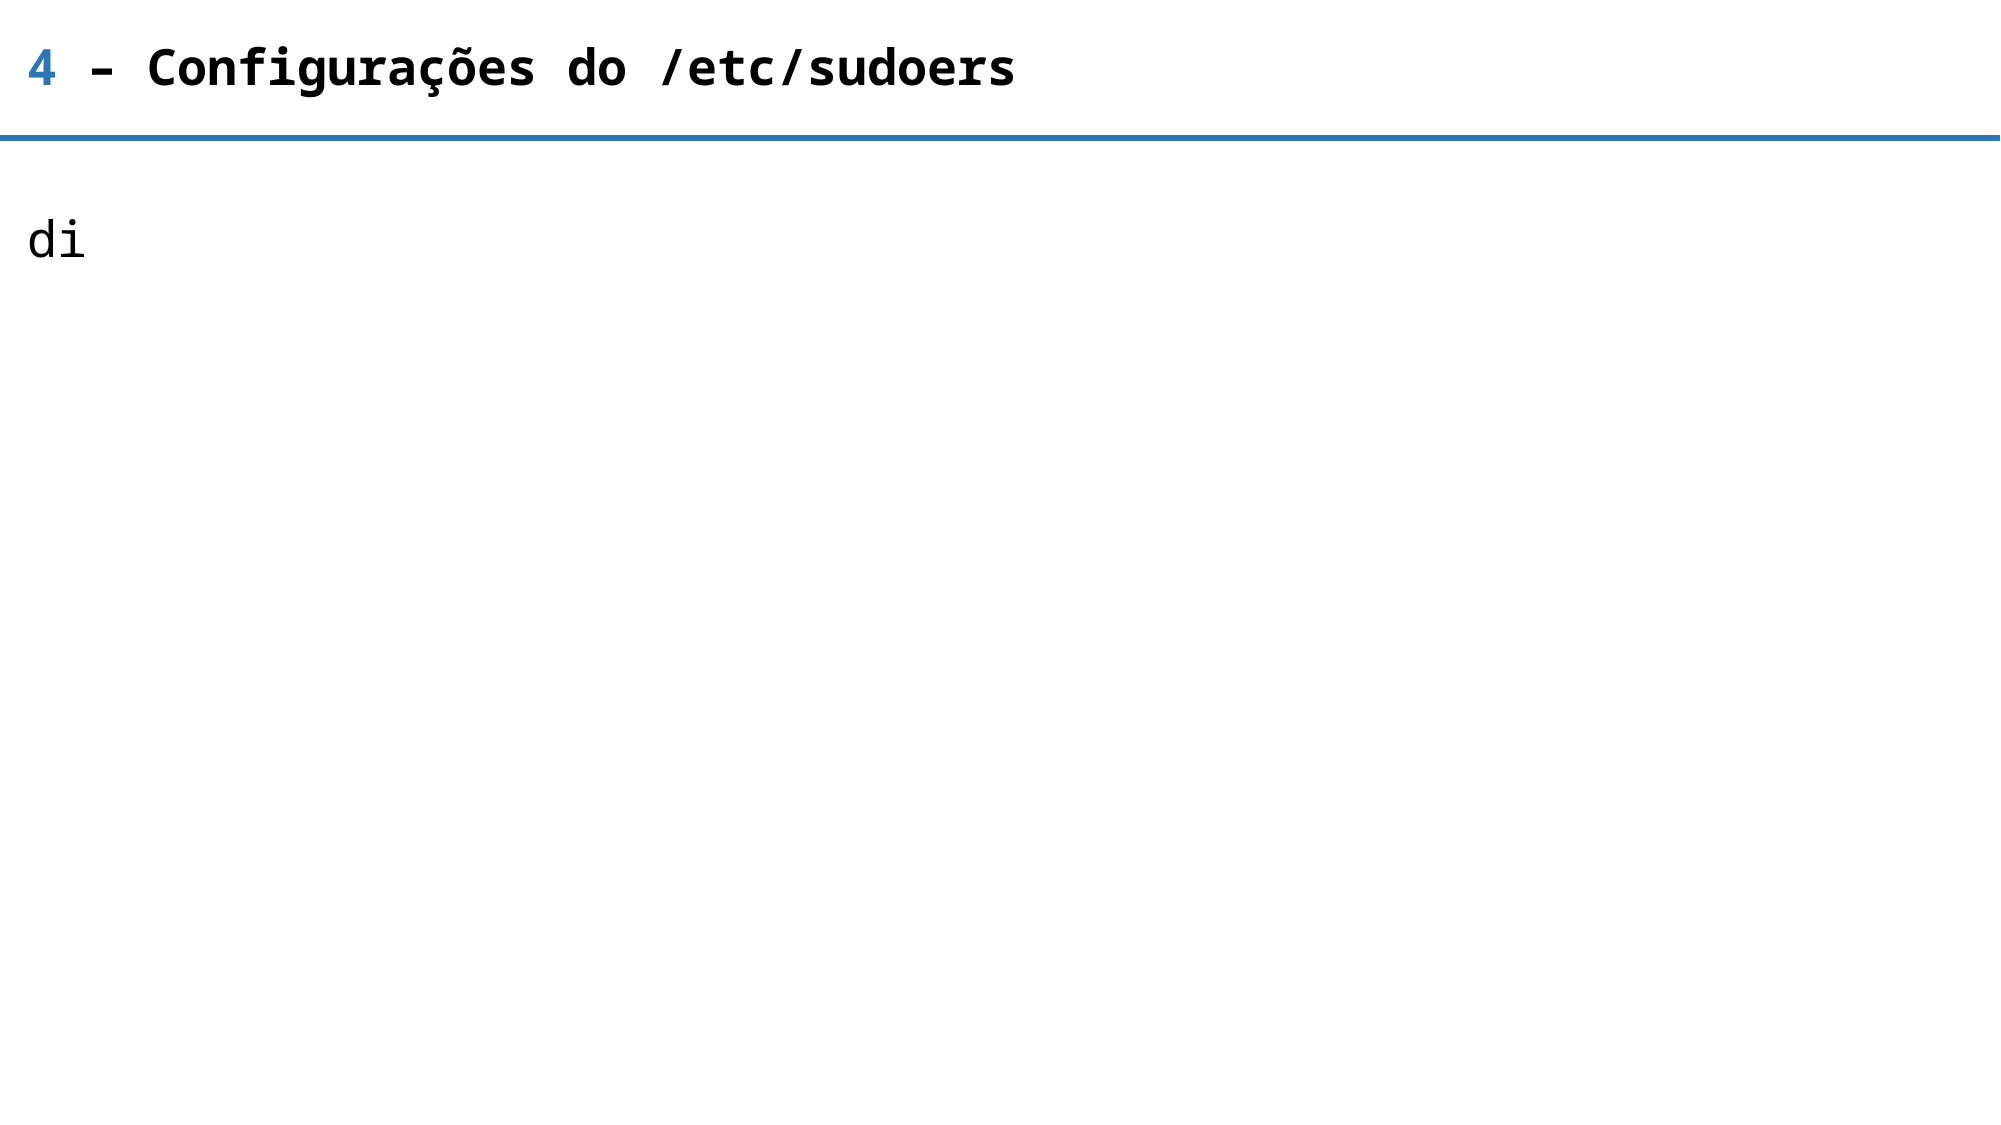

4 – Configurações do /etc/sudoers
# di